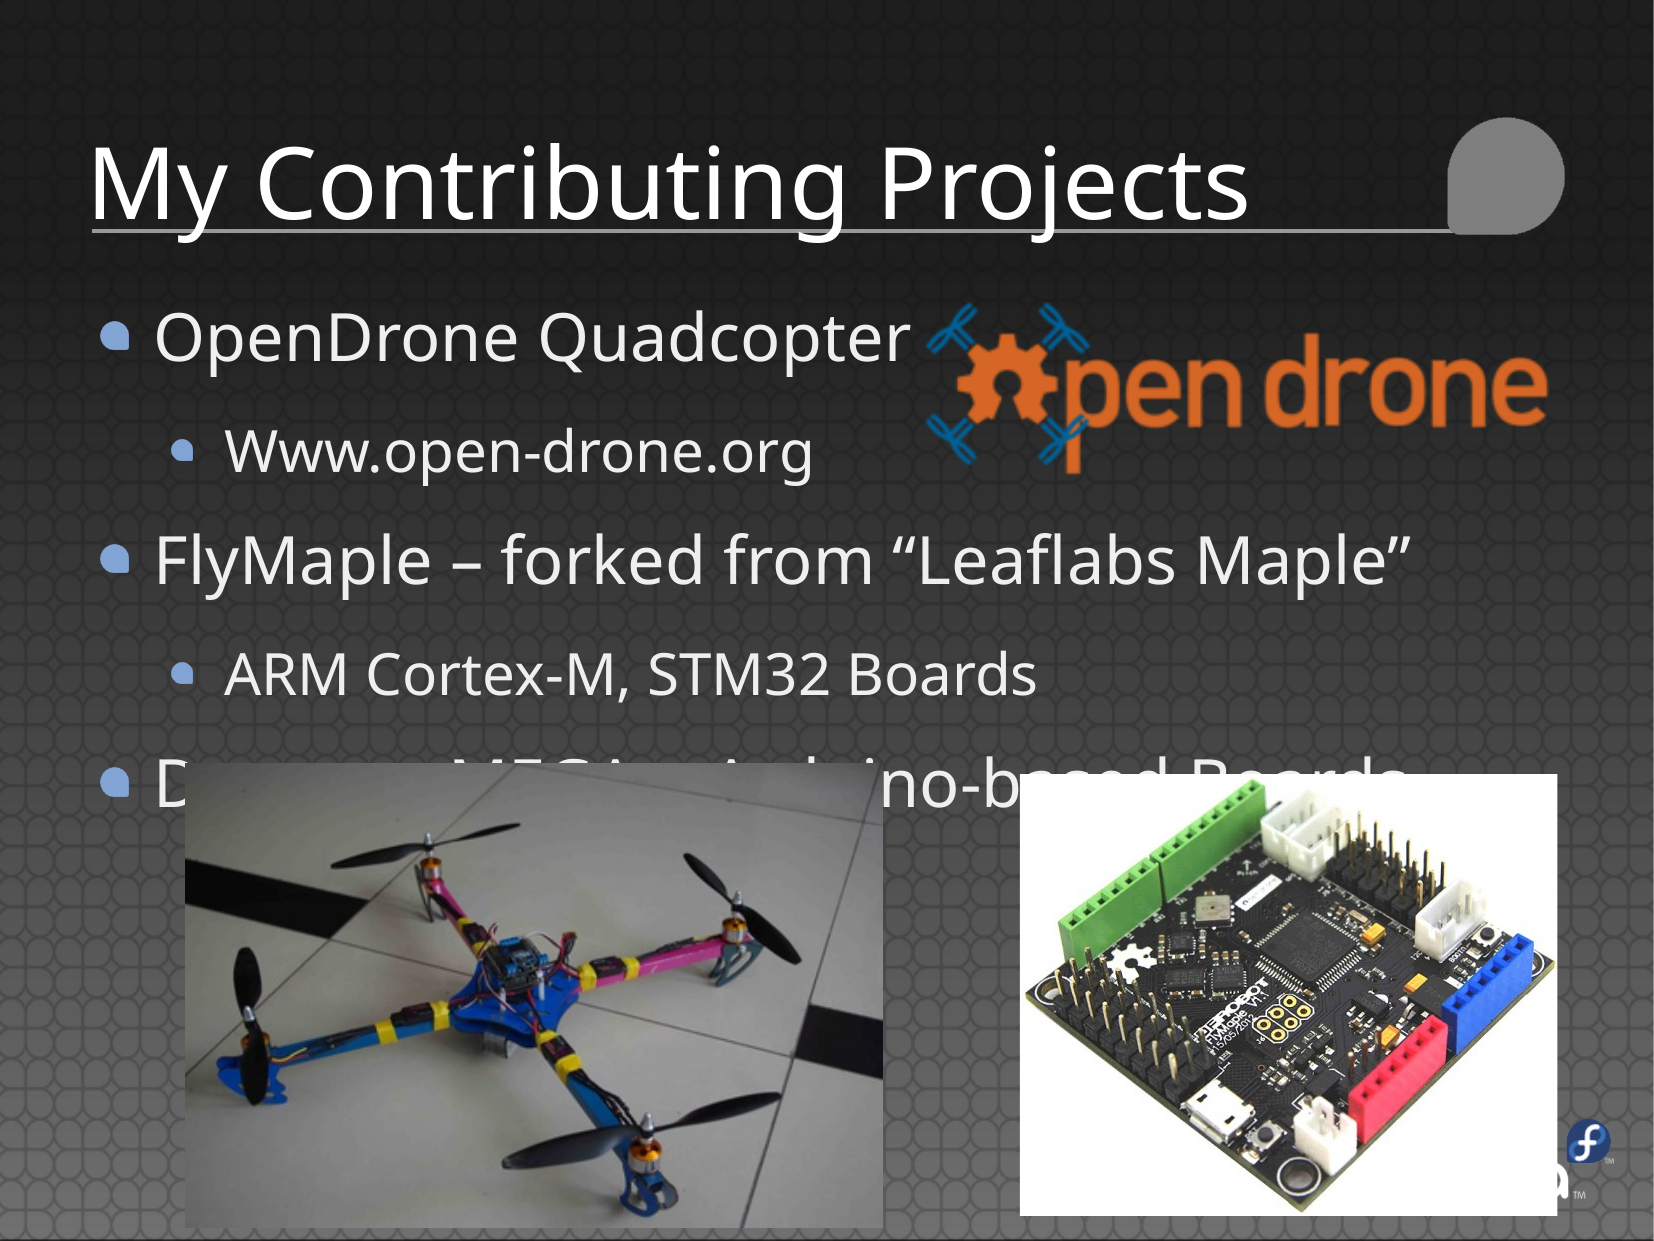

# My Contributing Projects
OpenDrone Quadcopter
Www.open-drone.org
FlyMaple – forked from “Leaflabs Maple”
ARM Cortex-M, STM32 Boards
Dreamer MEGA - Arduino-based Boards